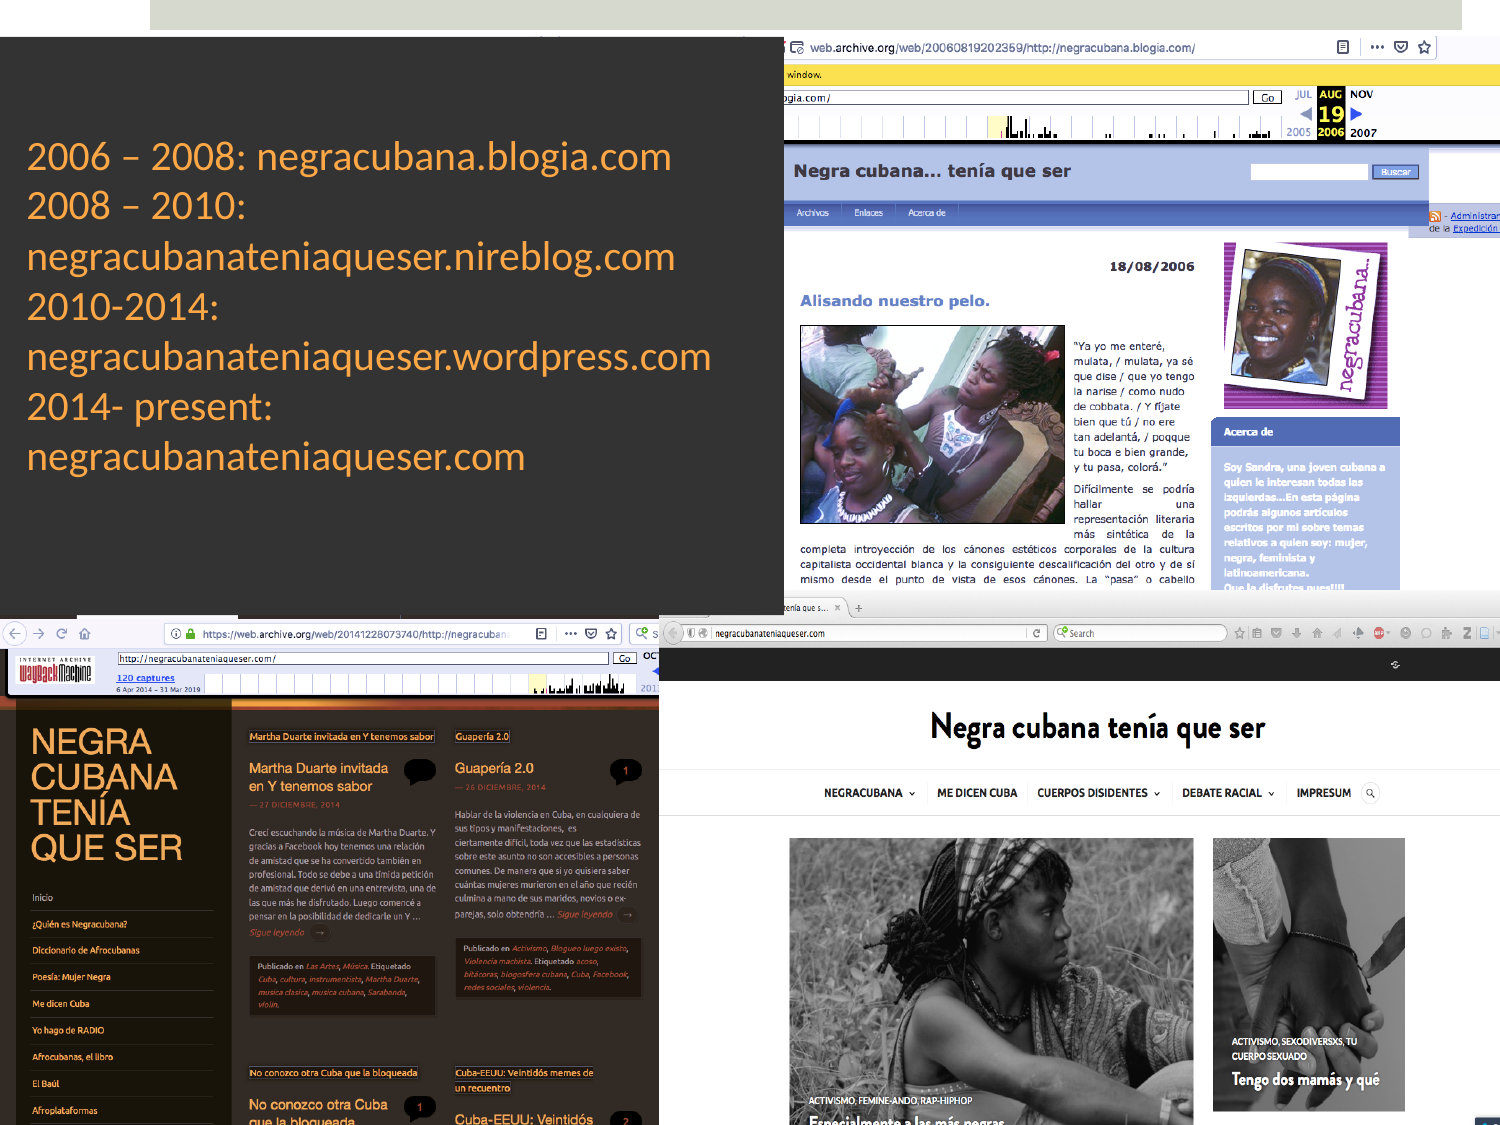

# 2006 – 2008: negracubana.blogia.com 2008 – 2010: negracubanateniaqueser.nireblog.com 2010-2014: negracubanateniaqueser.wordpress.com 2014- present: negracubanateniaqueser.com